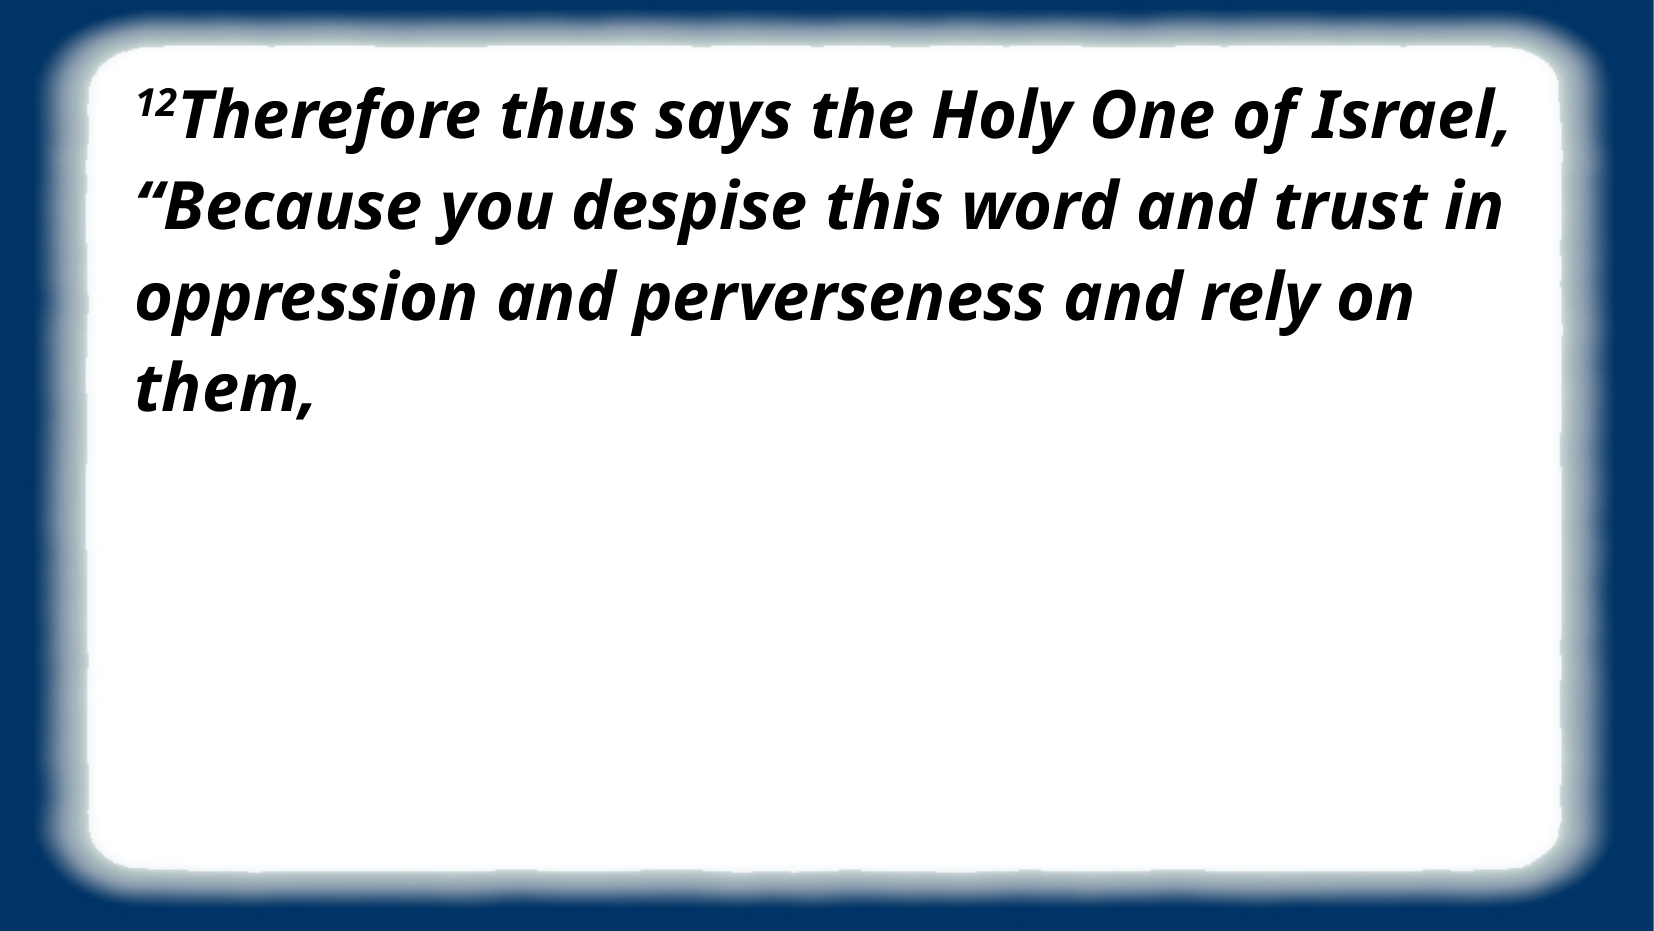

12Therefore thus says the Holy One of Israel,
“Because you despise this word and trust in oppression and perverseness and rely on them,